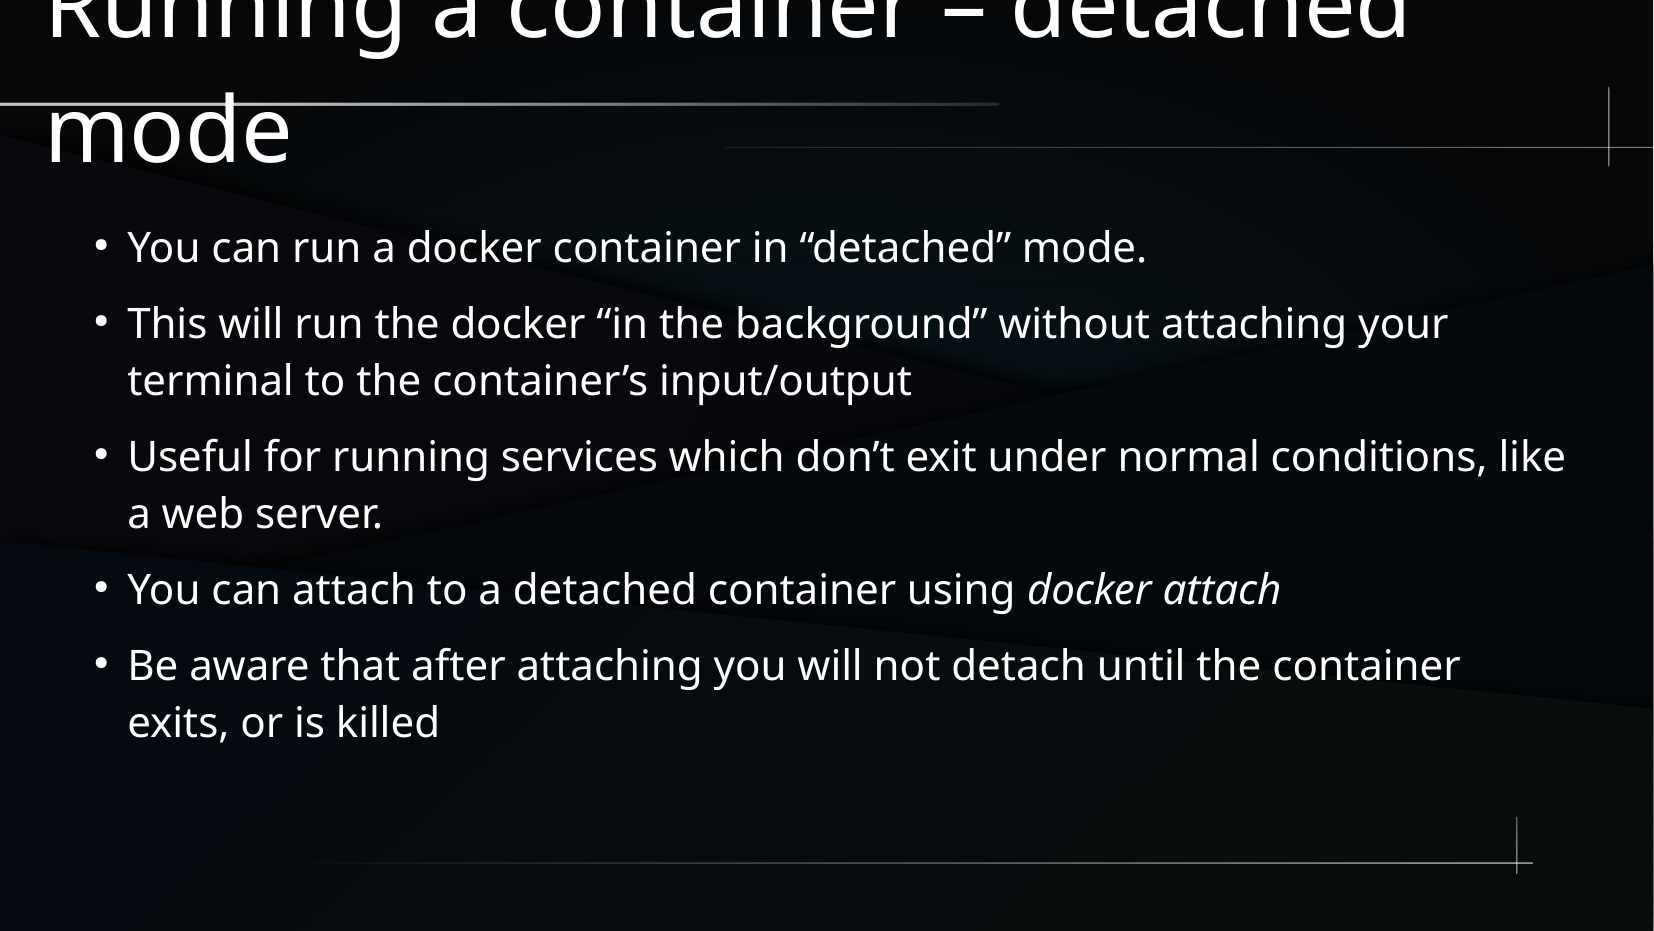

# Running a container – detached mode
You can run a docker container in “detached” mode.
This will run the docker “in the background” without attaching your terminal to the container’s input/output
Useful for running services which don’t exit under normal conditions, like a web server.
You can attach to a detached container using docker attach
Be aware that after attaching you will not detach until the container exits, or is killed